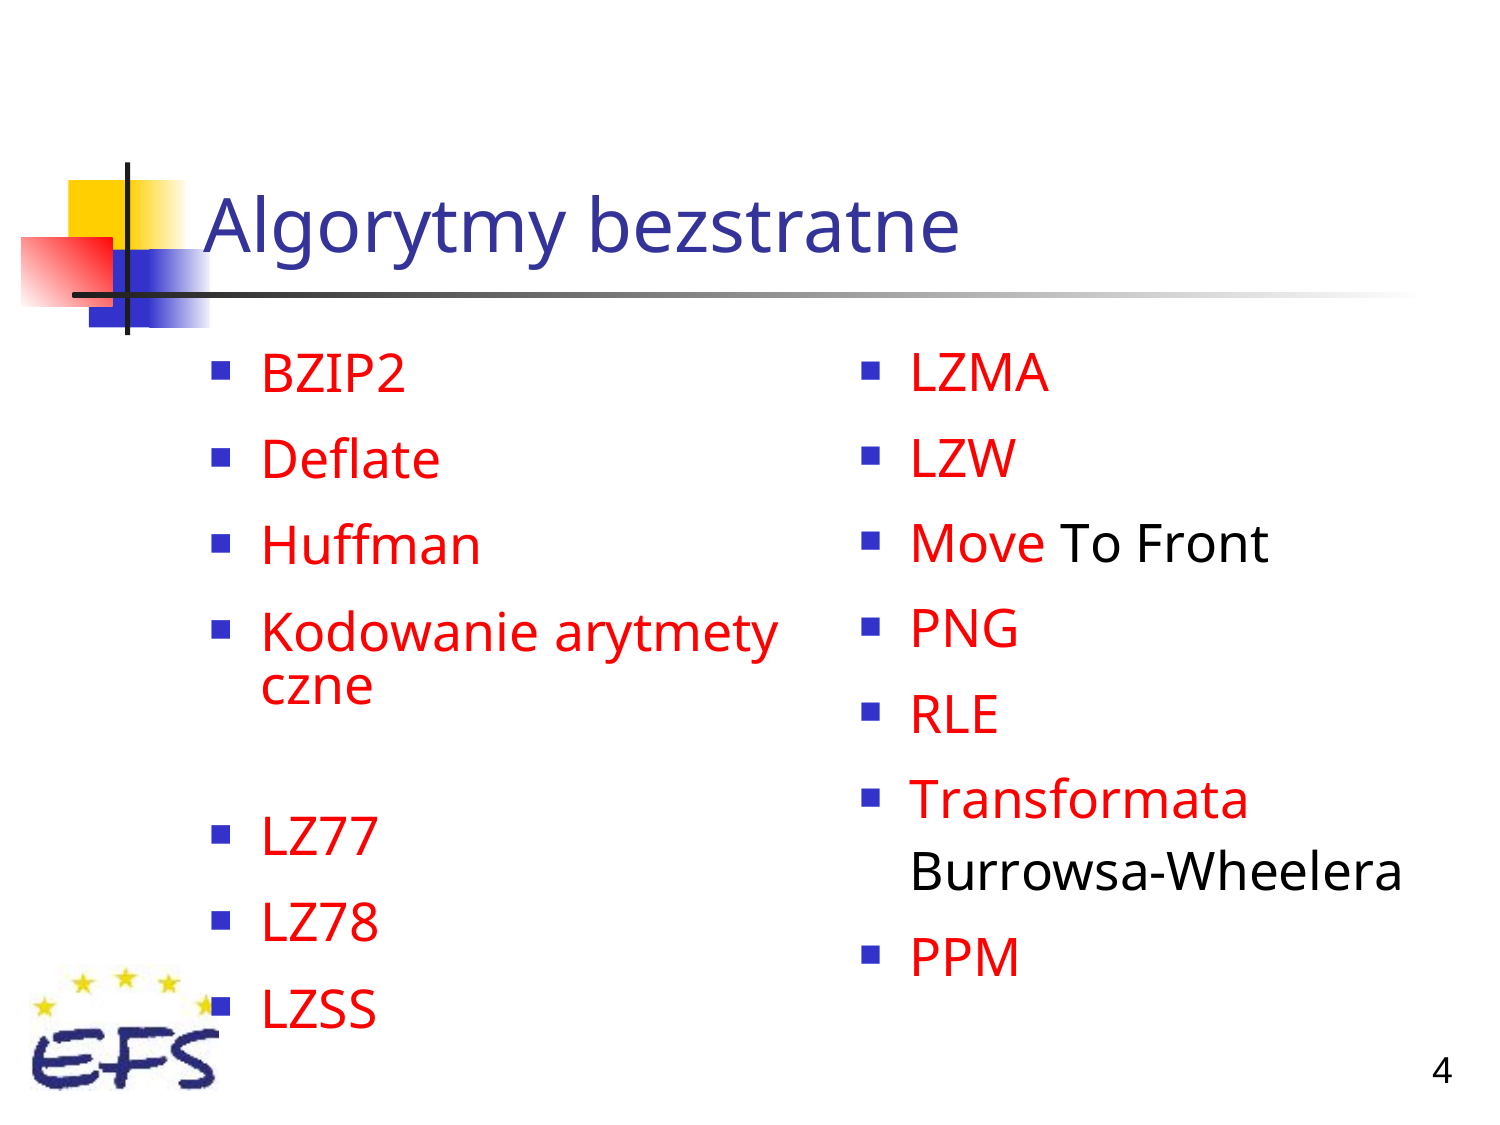

# Algorytmy bezstratne
BZIP2
Deflate
Huffman
Kodowanie arytmetyczne
LZ77
LZ78
LZSS
LZMA
LZW
Move To Front
PNG
RLE
Transformata Burrowsa-Wheelera
PPM
4